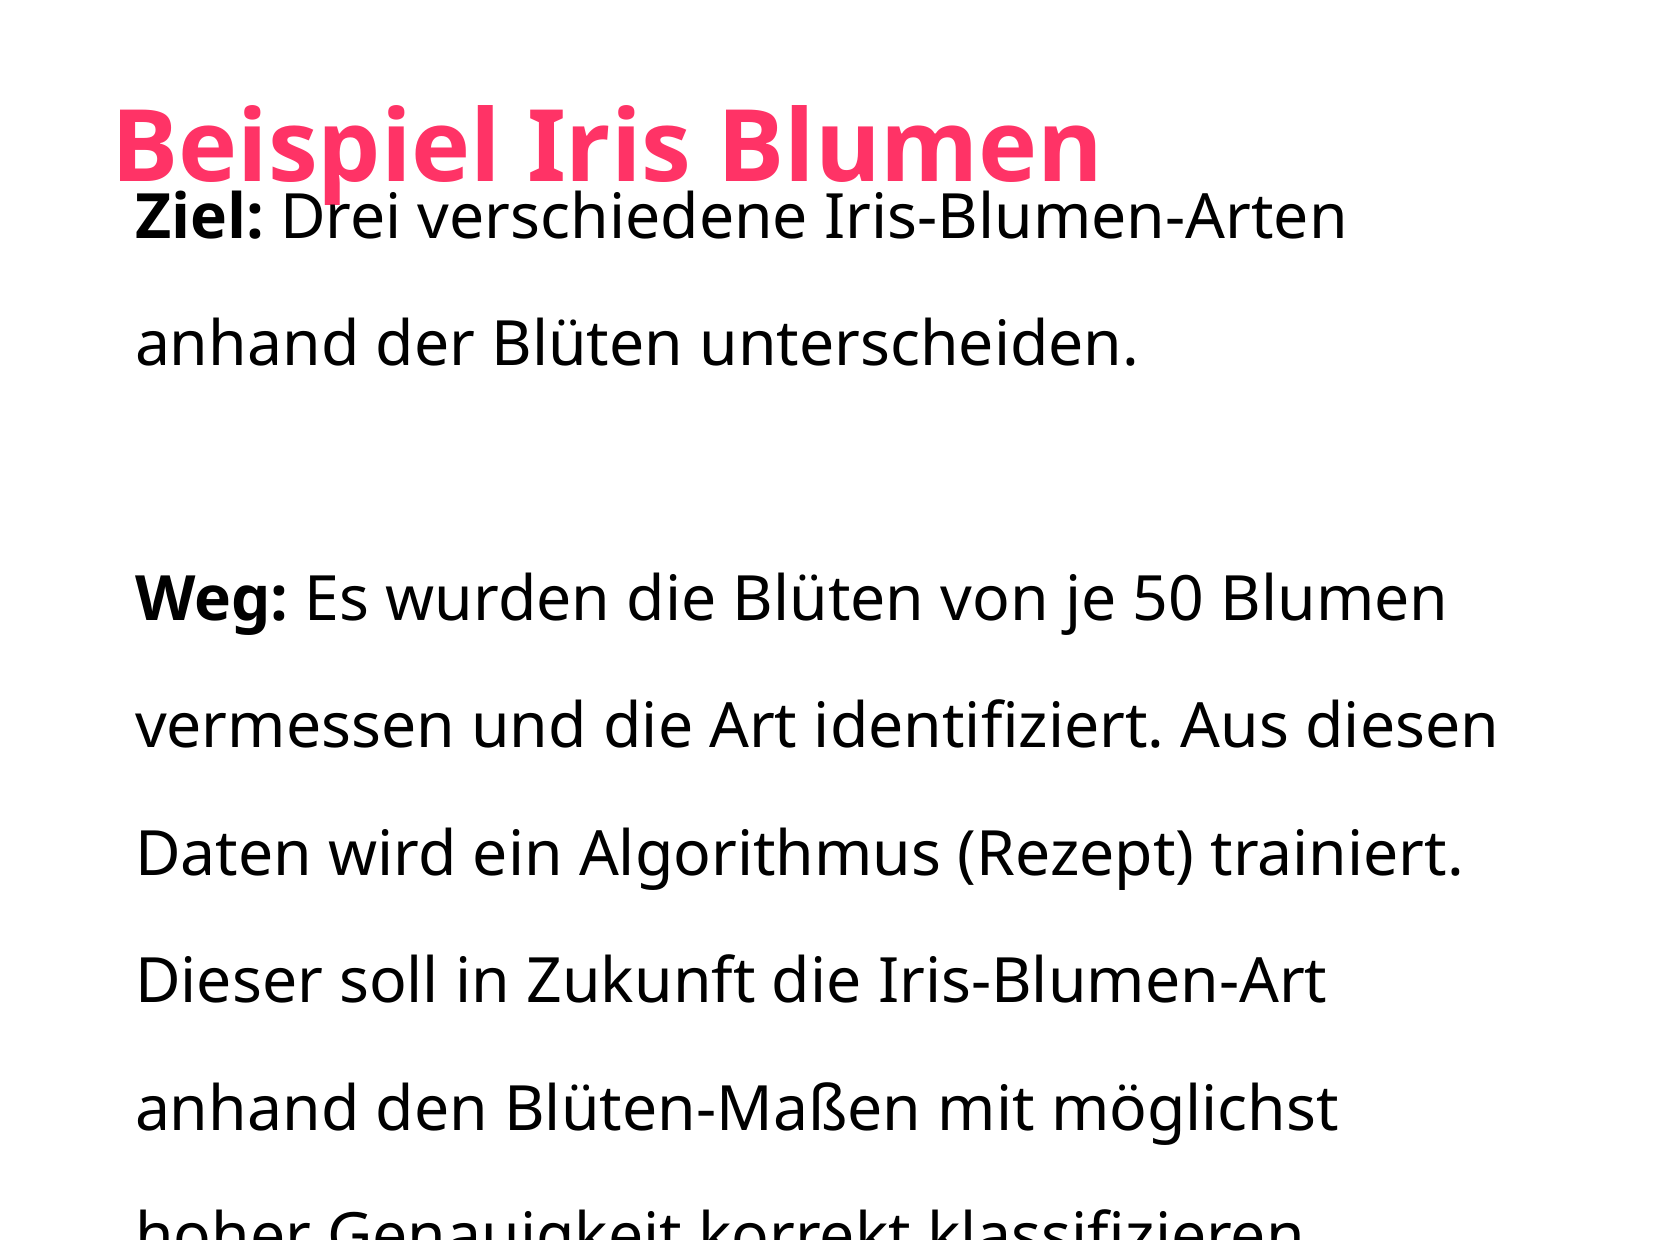

Beispiel Iris Blumen
# Ziel: Drei verschiedene Iris-Blumen-Arten anhand der Blüten unterscheiden. Weg: Es wurden die Blüten von je 50 Blumen vermessen und die Art identifiziert. Aus diesen Daten wird ein Algorithmus (Rezept) trainiert. Dieser soll in Zukunft die Iris-Blumen-Art anhand den Blüten-Maßen mit möglichst hoher Genauigkeit korrekt klassifizieren.